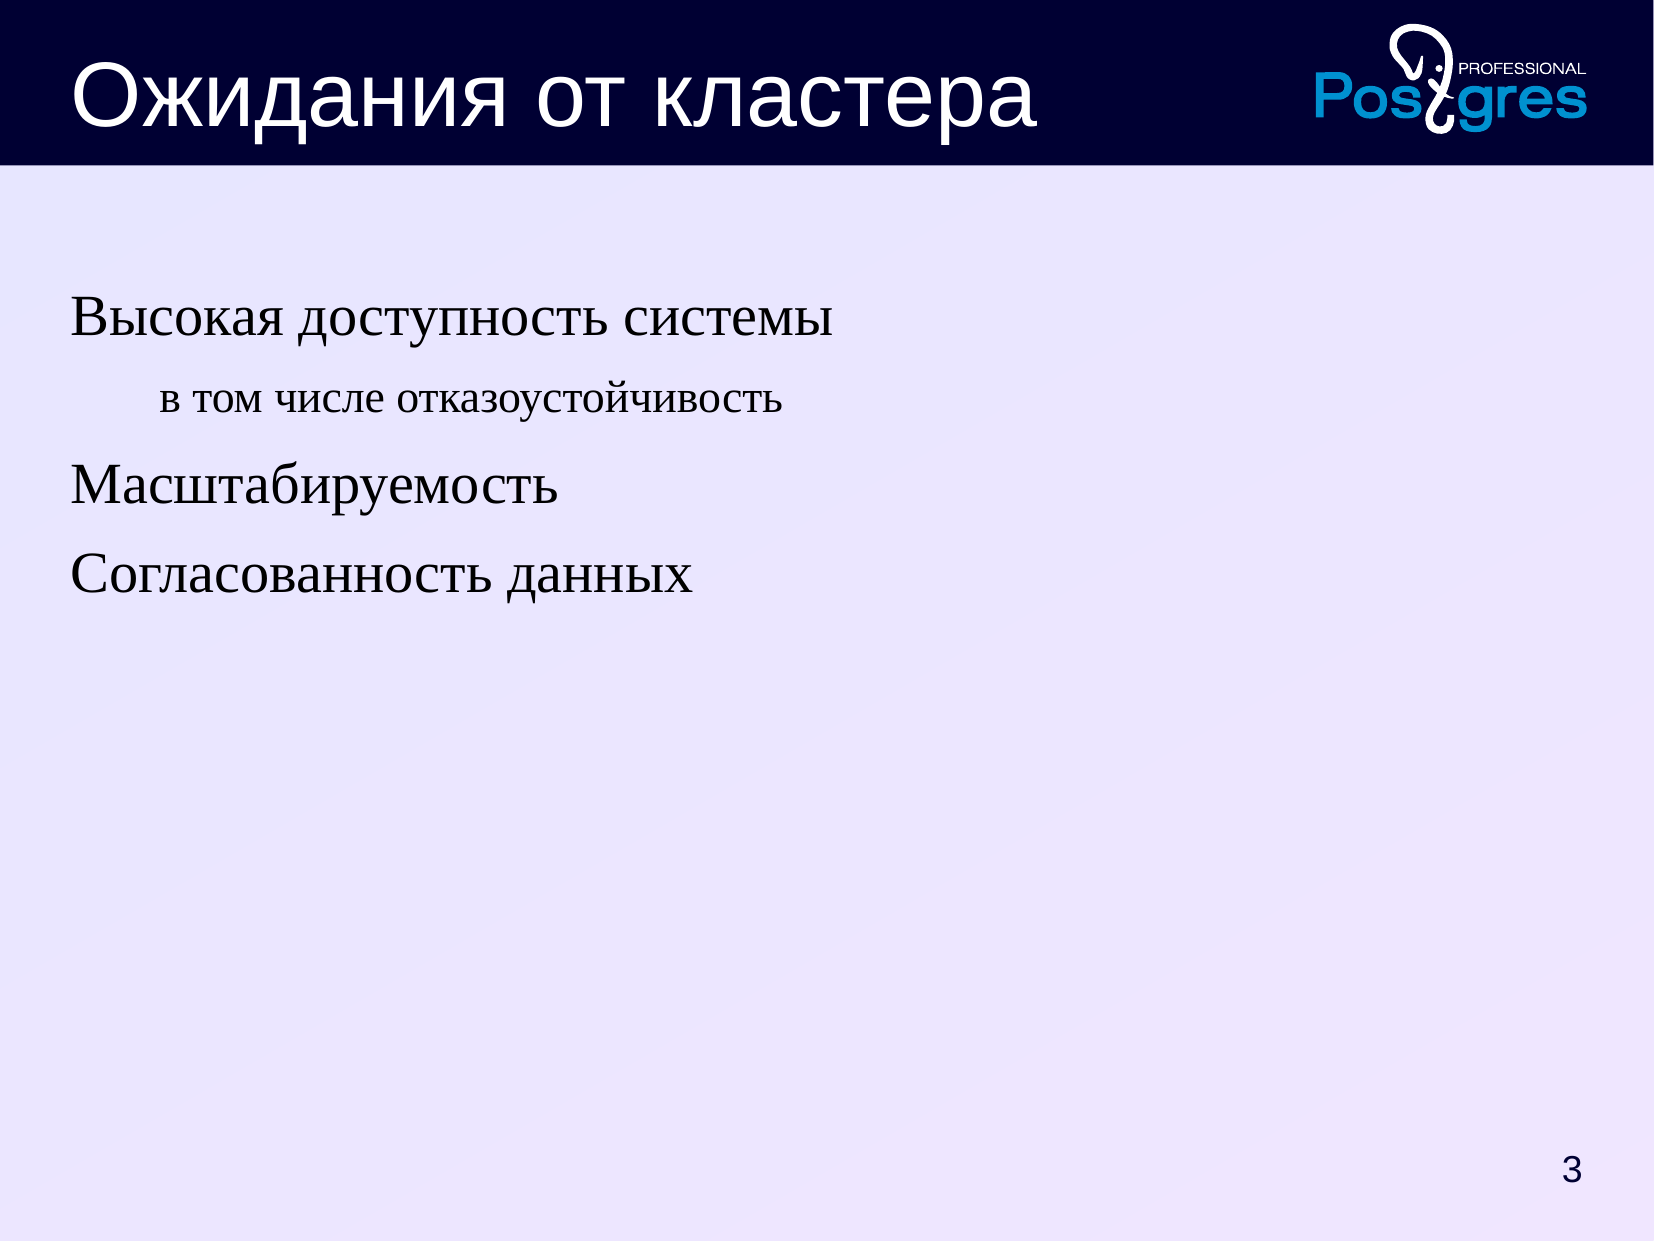

# Ожидания от кластера
Высокая доступность системы
в том числе отказоустойчивость
Масштабируемость
Согласованность данных